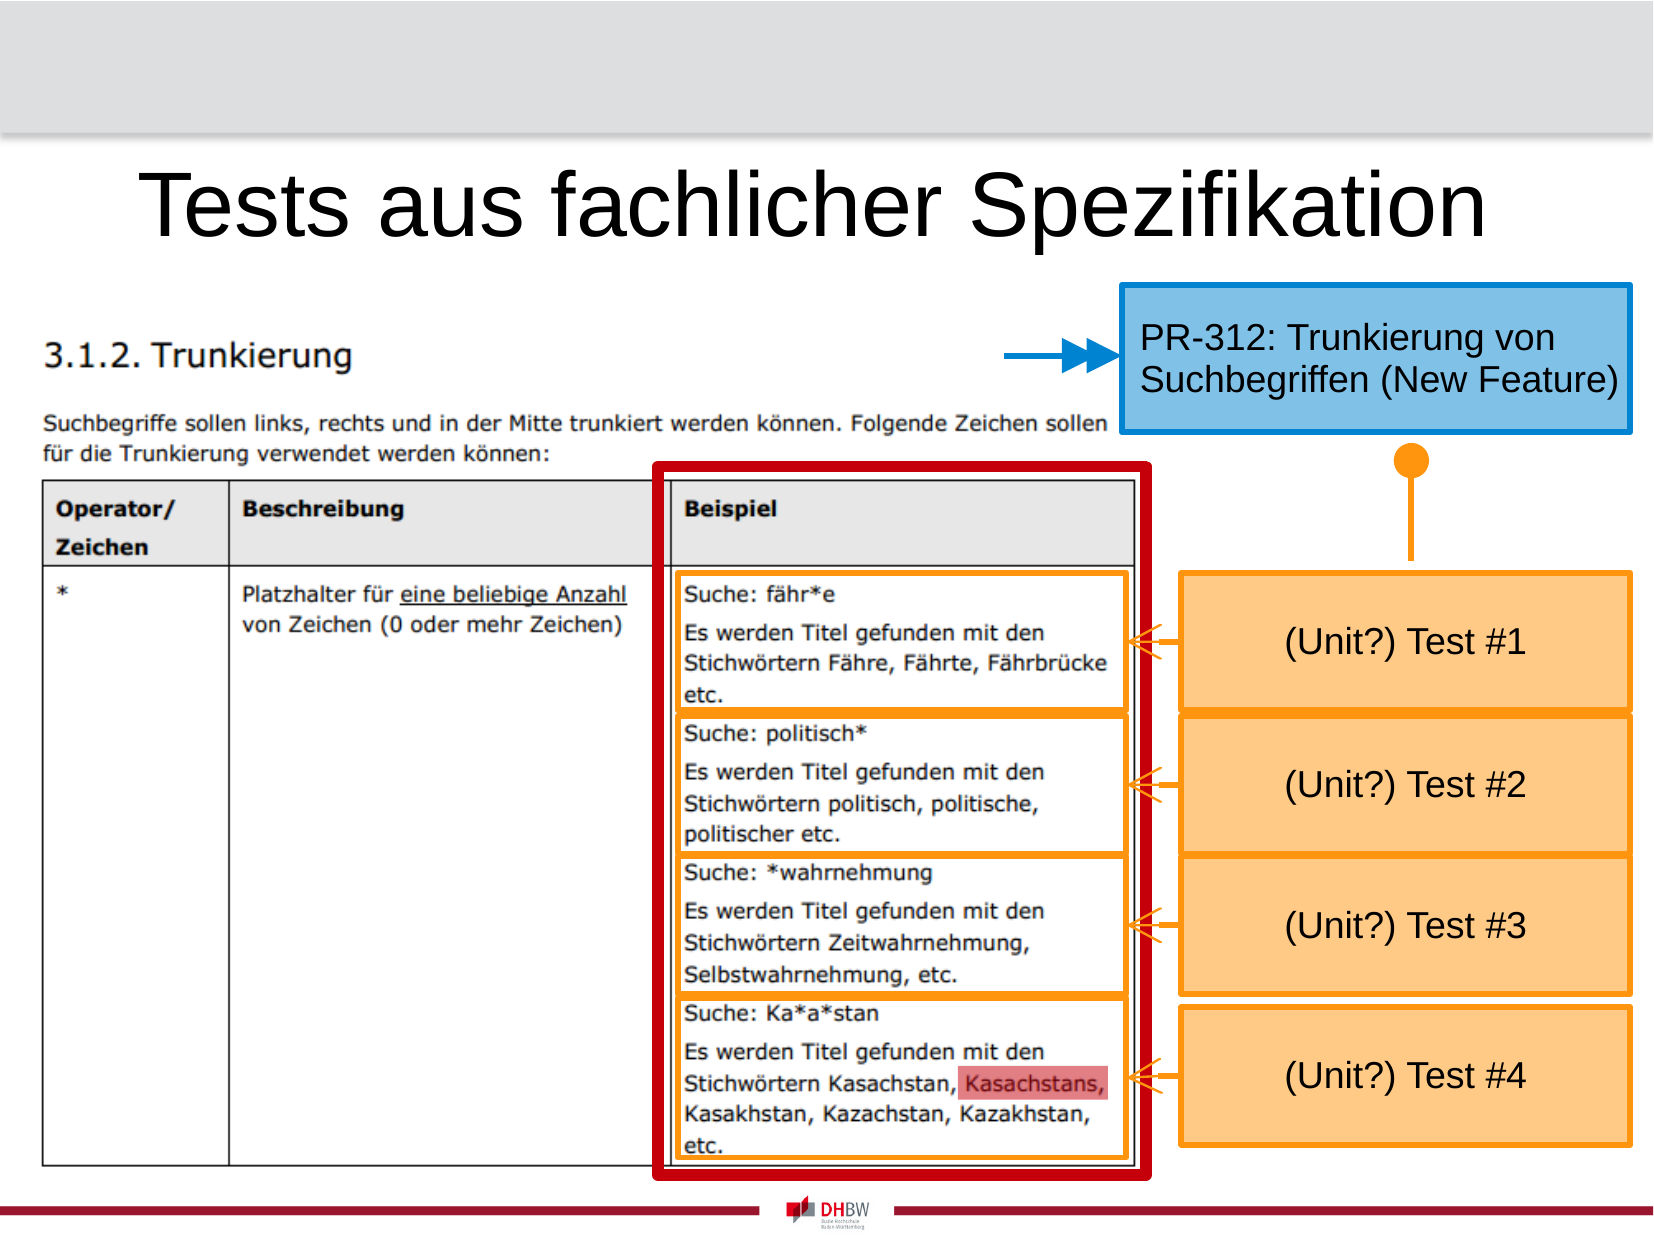

# Tests aus fachlicher Spezifikation
PR-312: Trunkierung von
Suchbegriffen (New Feature)
(Unit?) Test #1
(Unit?) Test #2
(Unit?) Test #3
(Unit?) Test #4